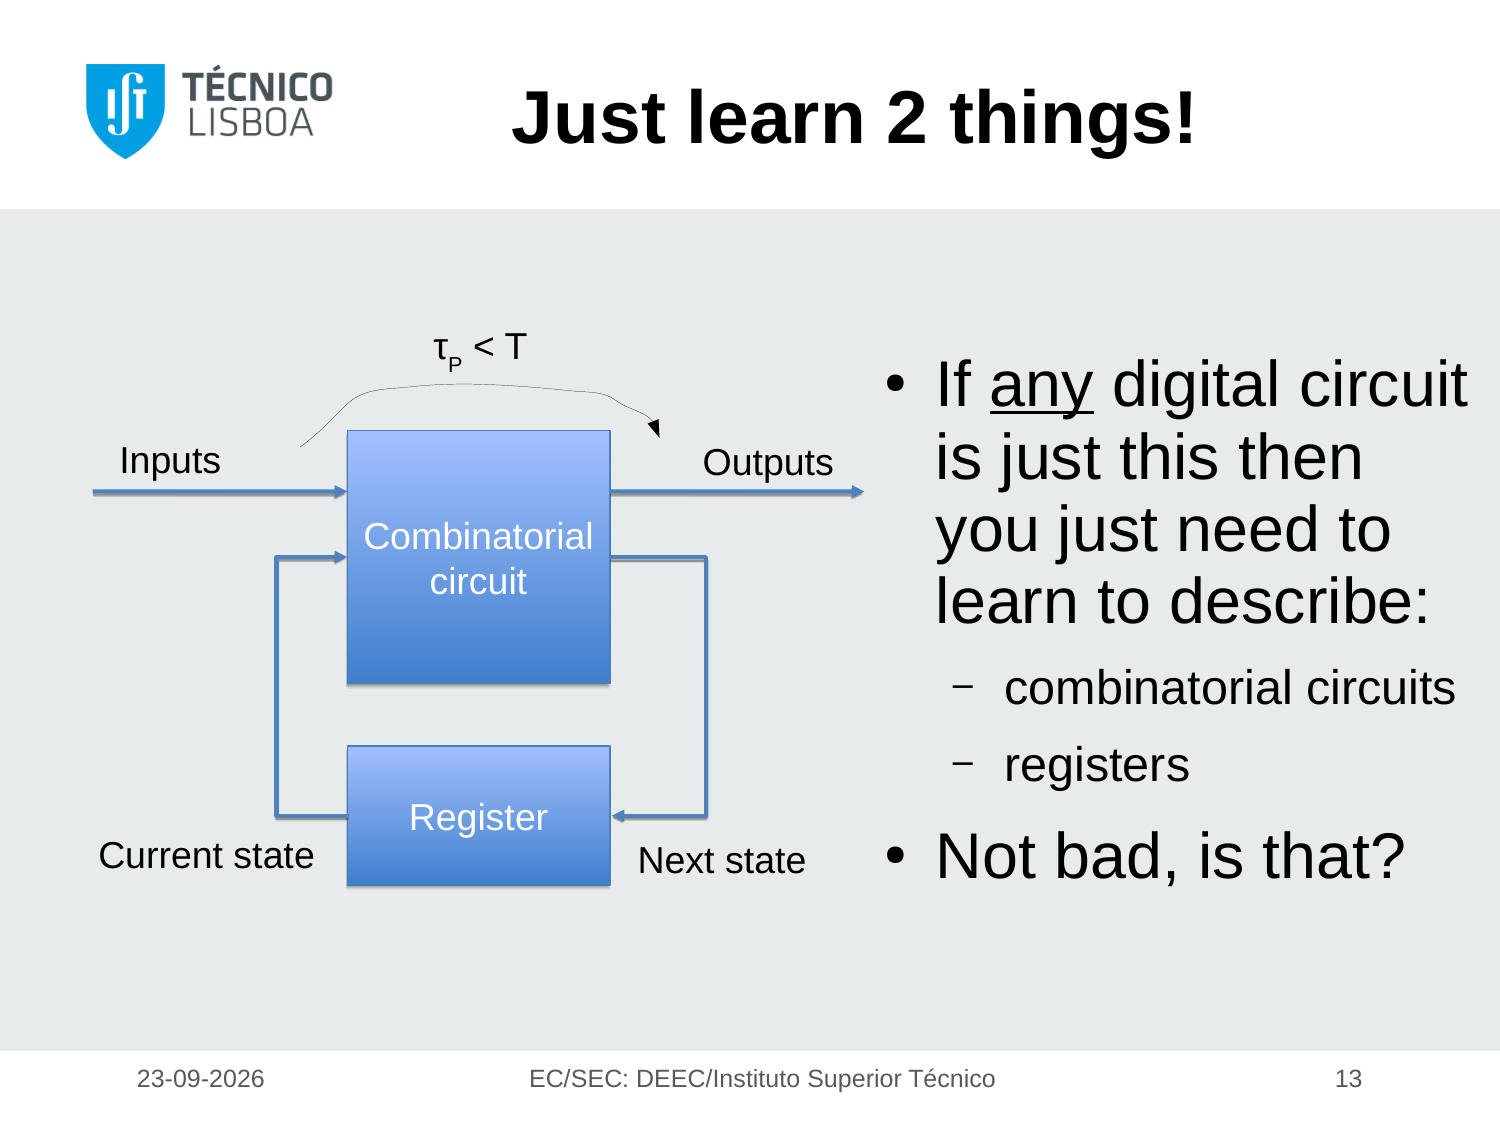

# Just learn 2 things!
τP < T
If any digital circuit is just this then you just need to learn to describe:
combinatorial circuits
registers
Not bad, is that?
Inputs
Combinatorial circuit
Outputs
Register
Current state
Next state
EC/SEC: DEEC/Instituto Superior Técnico